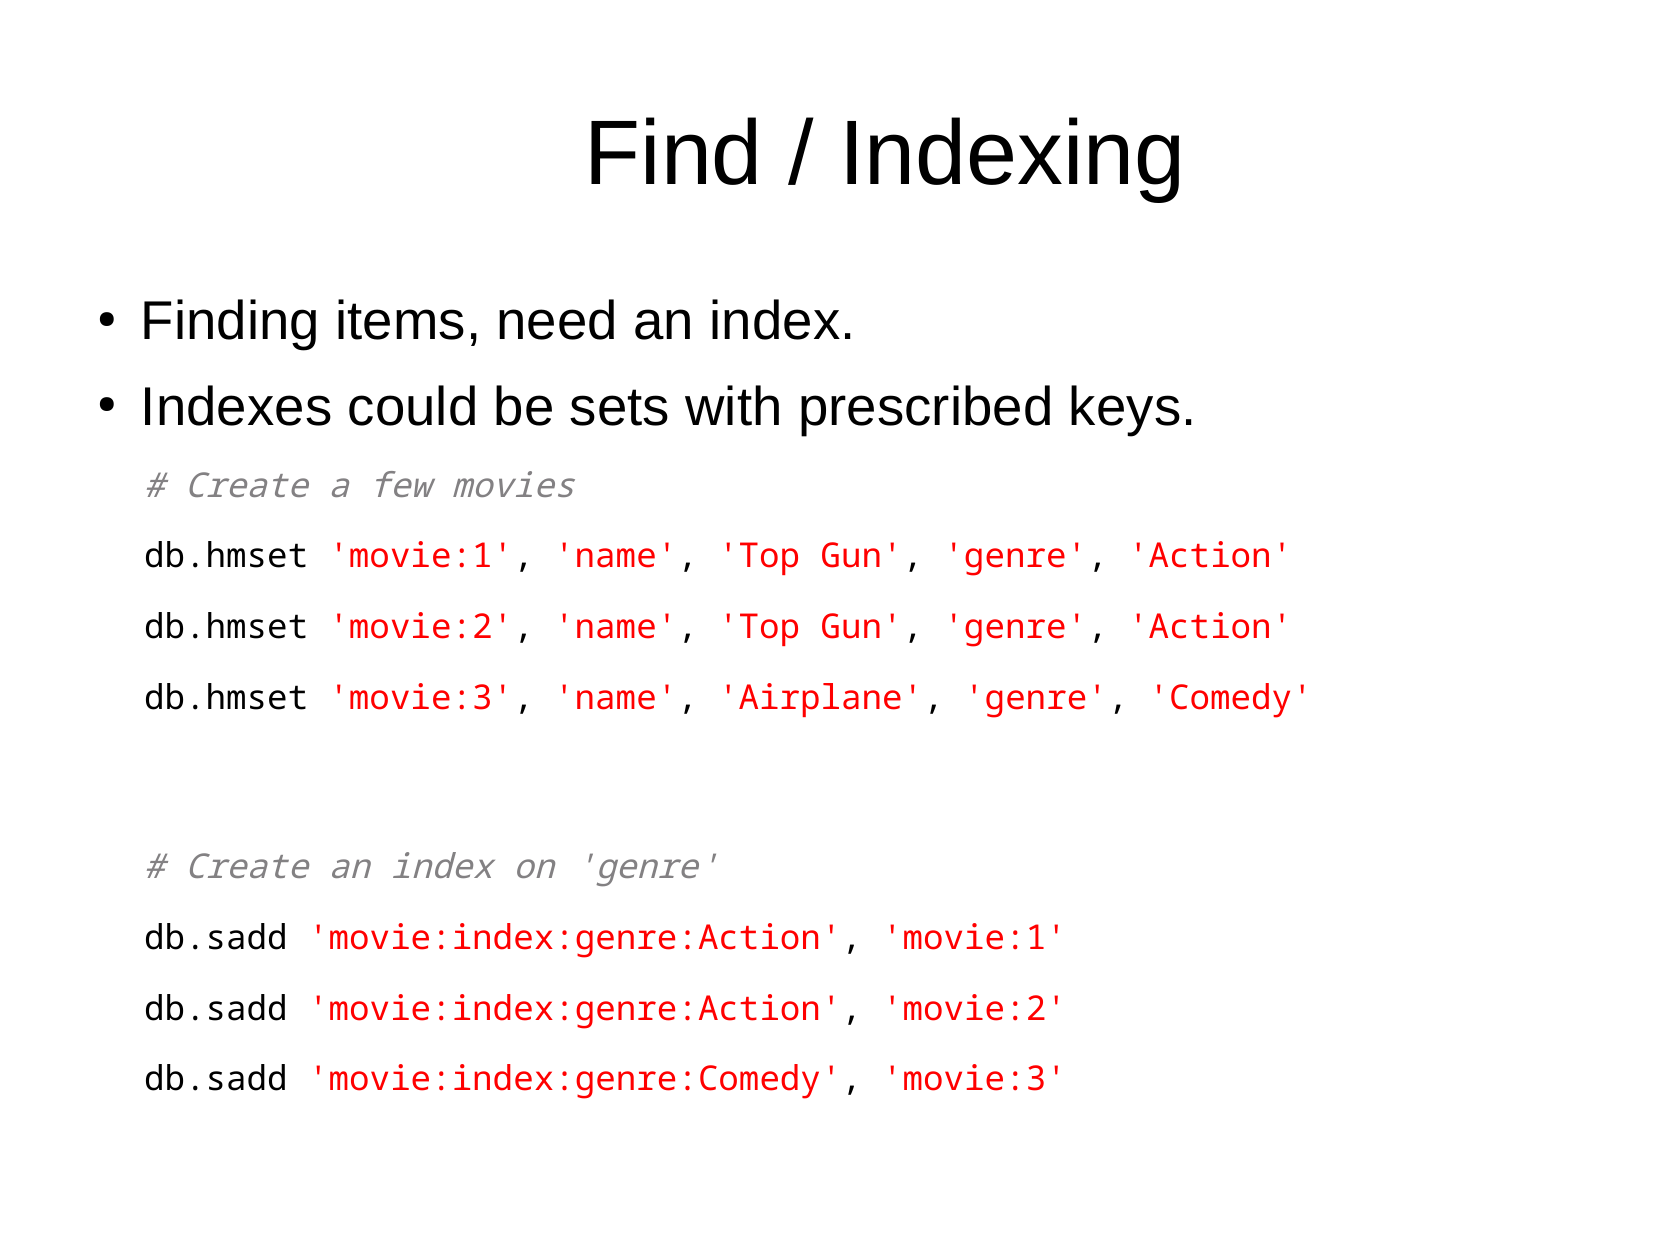

# Find / Indexing
Finding items, need an index.
Indexes could be sets with prescribed keys.
 	# Create a few movies
 	db.hmset 'movie:1', 'name', 'Top Gun', 'genre', 'Action'
 	db.hmset 'movie:2', 'name', 'Top Gun', 'genre', 'Action'
 	db.hmset 'movie:3', 'name', 'Airplane', 'genre', 'Comedy'
 	# Create an index on 'genre'
 	db.sadd 'movie:index:genre:Action', 'movie:1'
 	db.sadd 'movie:index:genre:Action', 'movie:2'
 	db.sadd 'movie:index:genre:Comedy', 'movie:3'